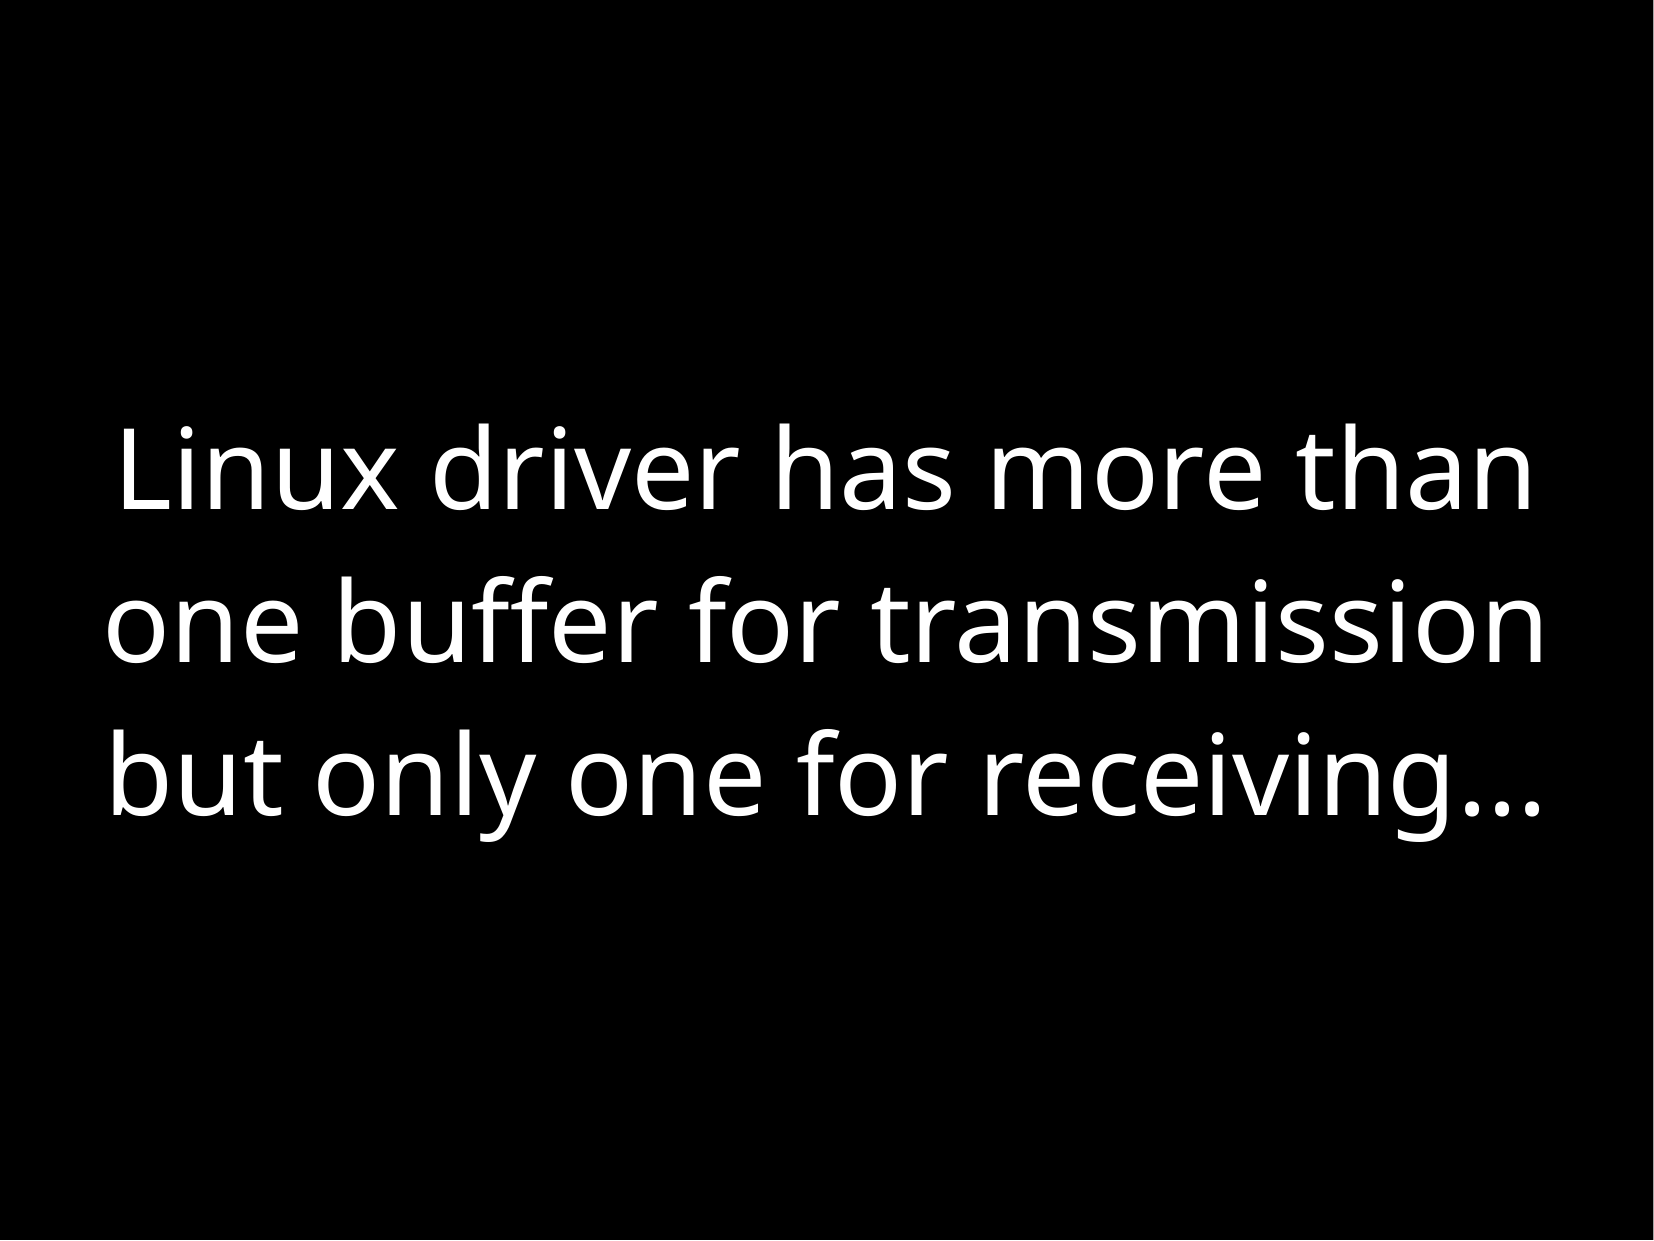

# Linux driver has more than one buffer for transmission but only one for receiving...